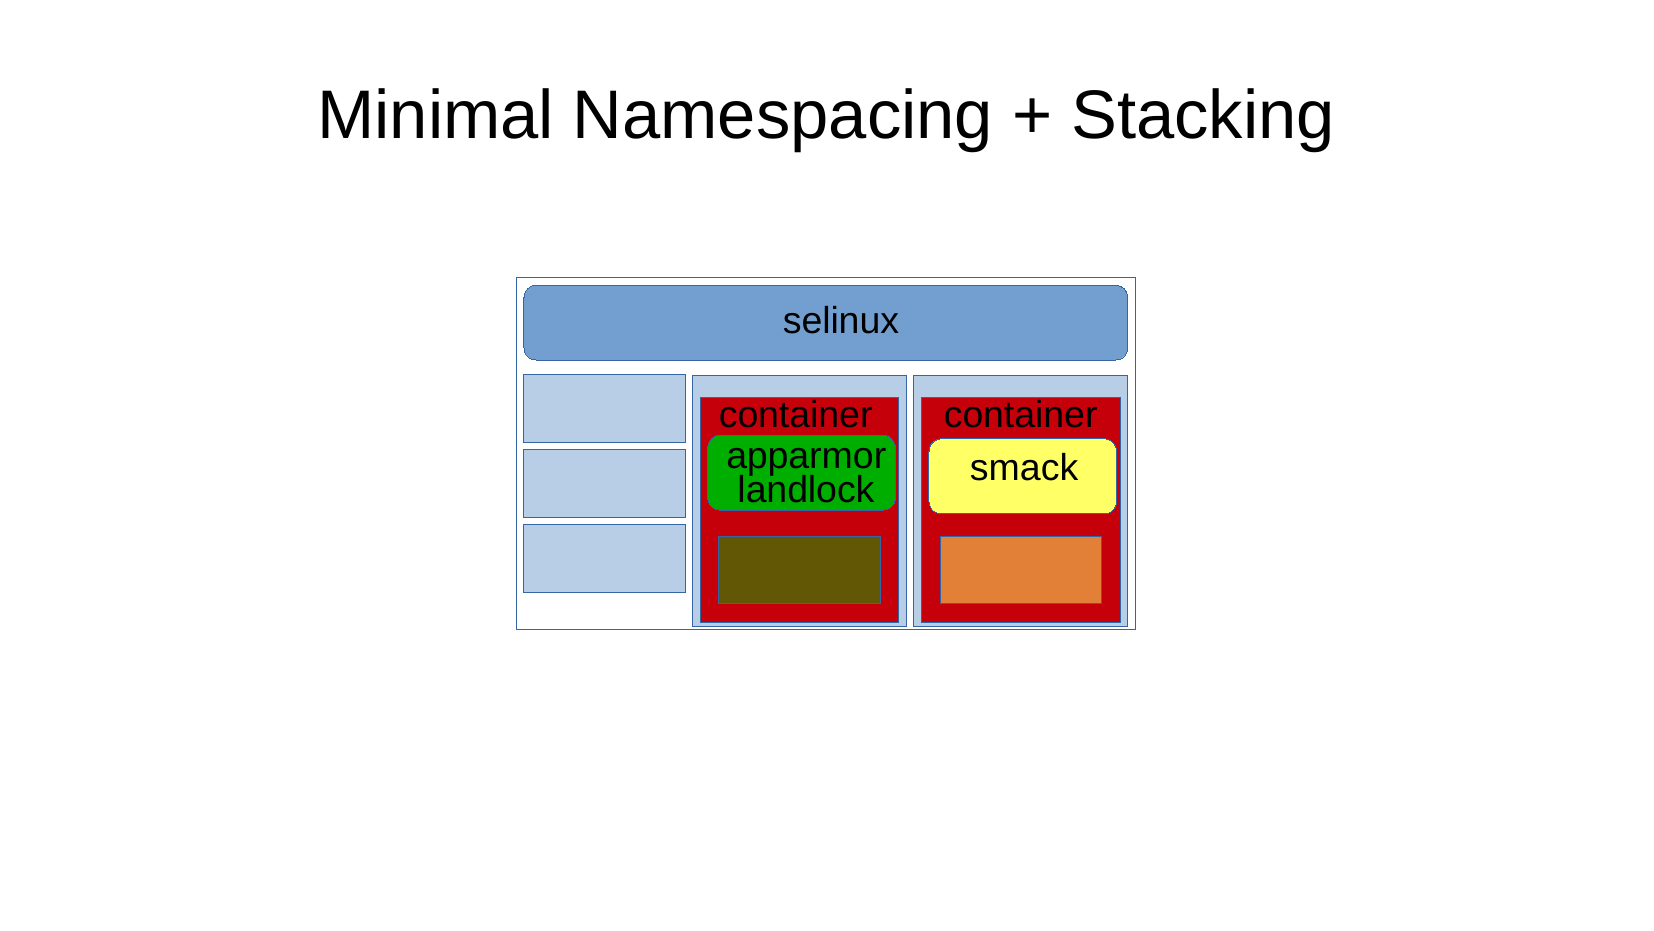

# Minimal Namespacing + Stacking
selinux
container
container
apparmor
smack
landlock